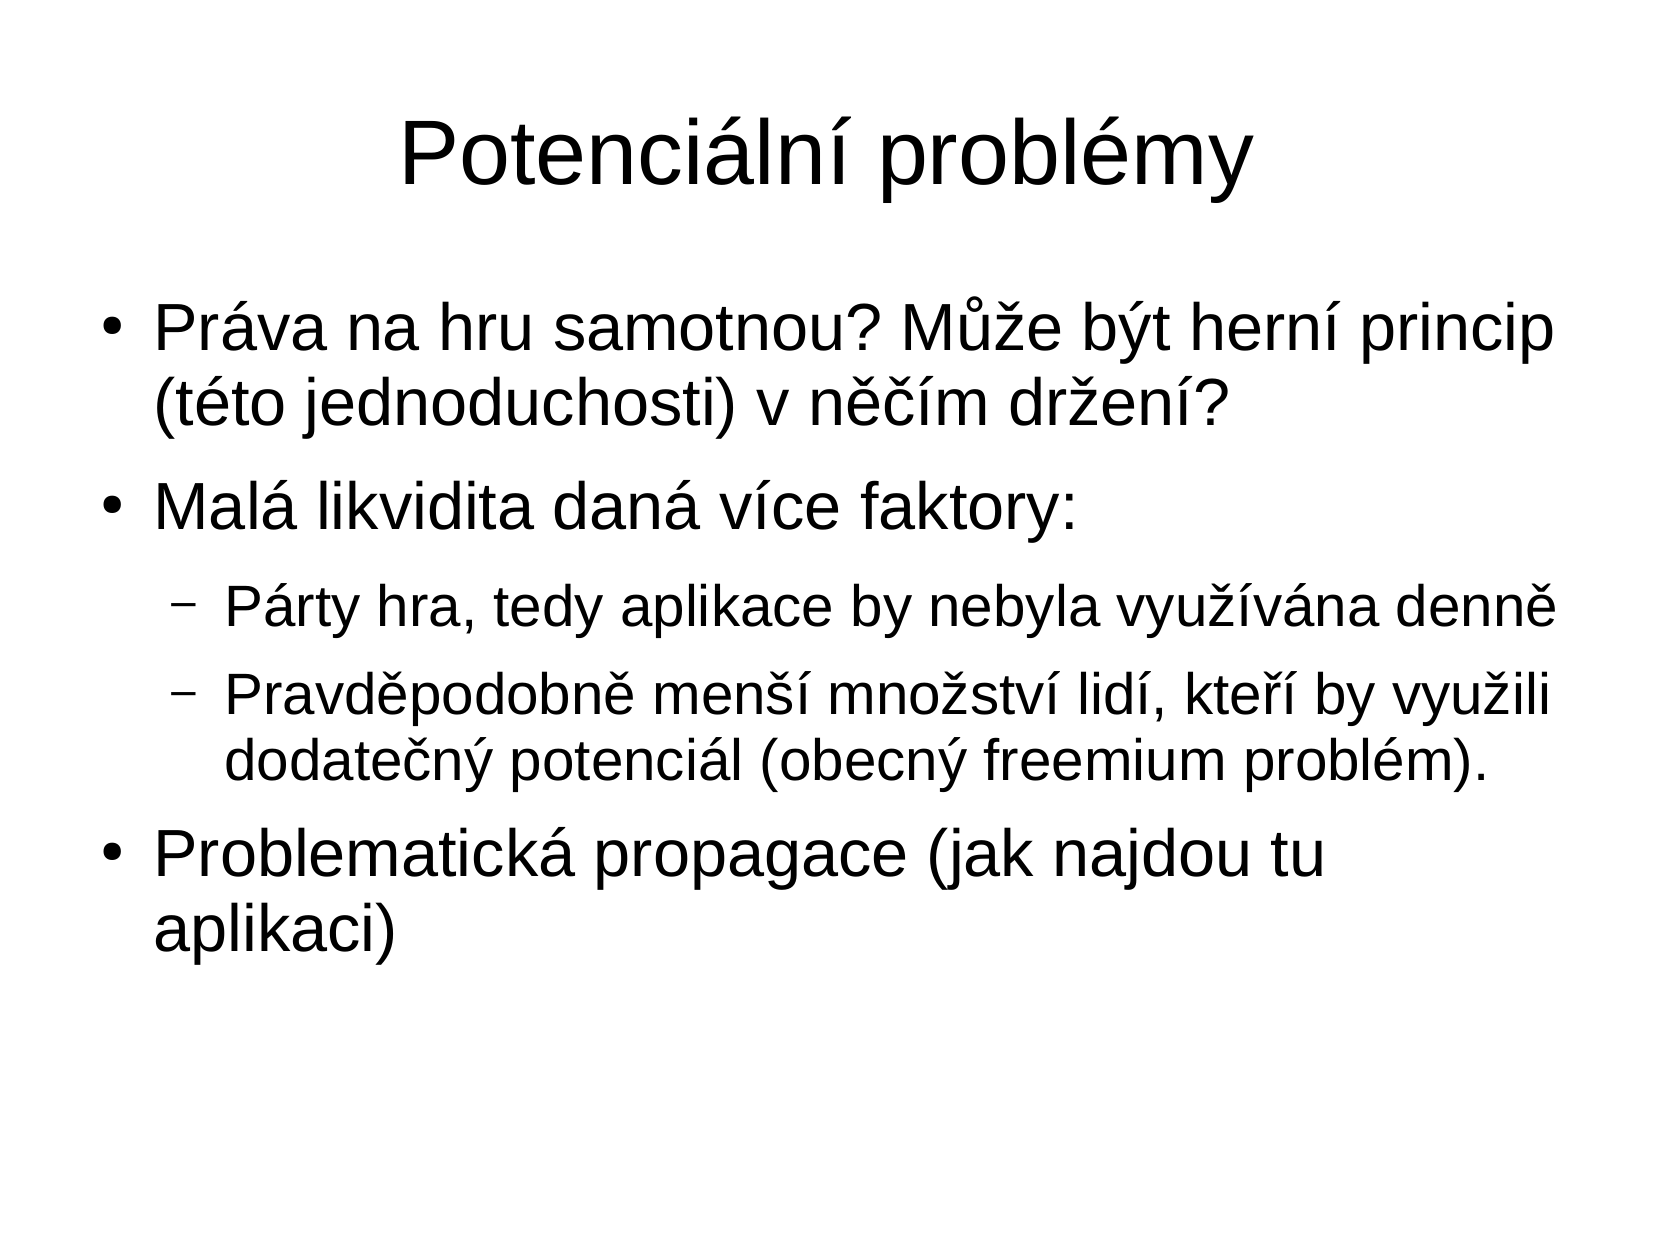

# Potenciální problémy
Práva na hru samotnou? Může být herní princip (této jednoduchosti) v něčím držení?
Malá likvidita daná více faktory:
Párty hra, tedy aplikace by nebyla využívána denně
Pravděpodobně menší množství lidí, kteří by využili dodatečný potenciál (obecný freemium problém).
Problematická propagace (jak najdou tu aplikaci)